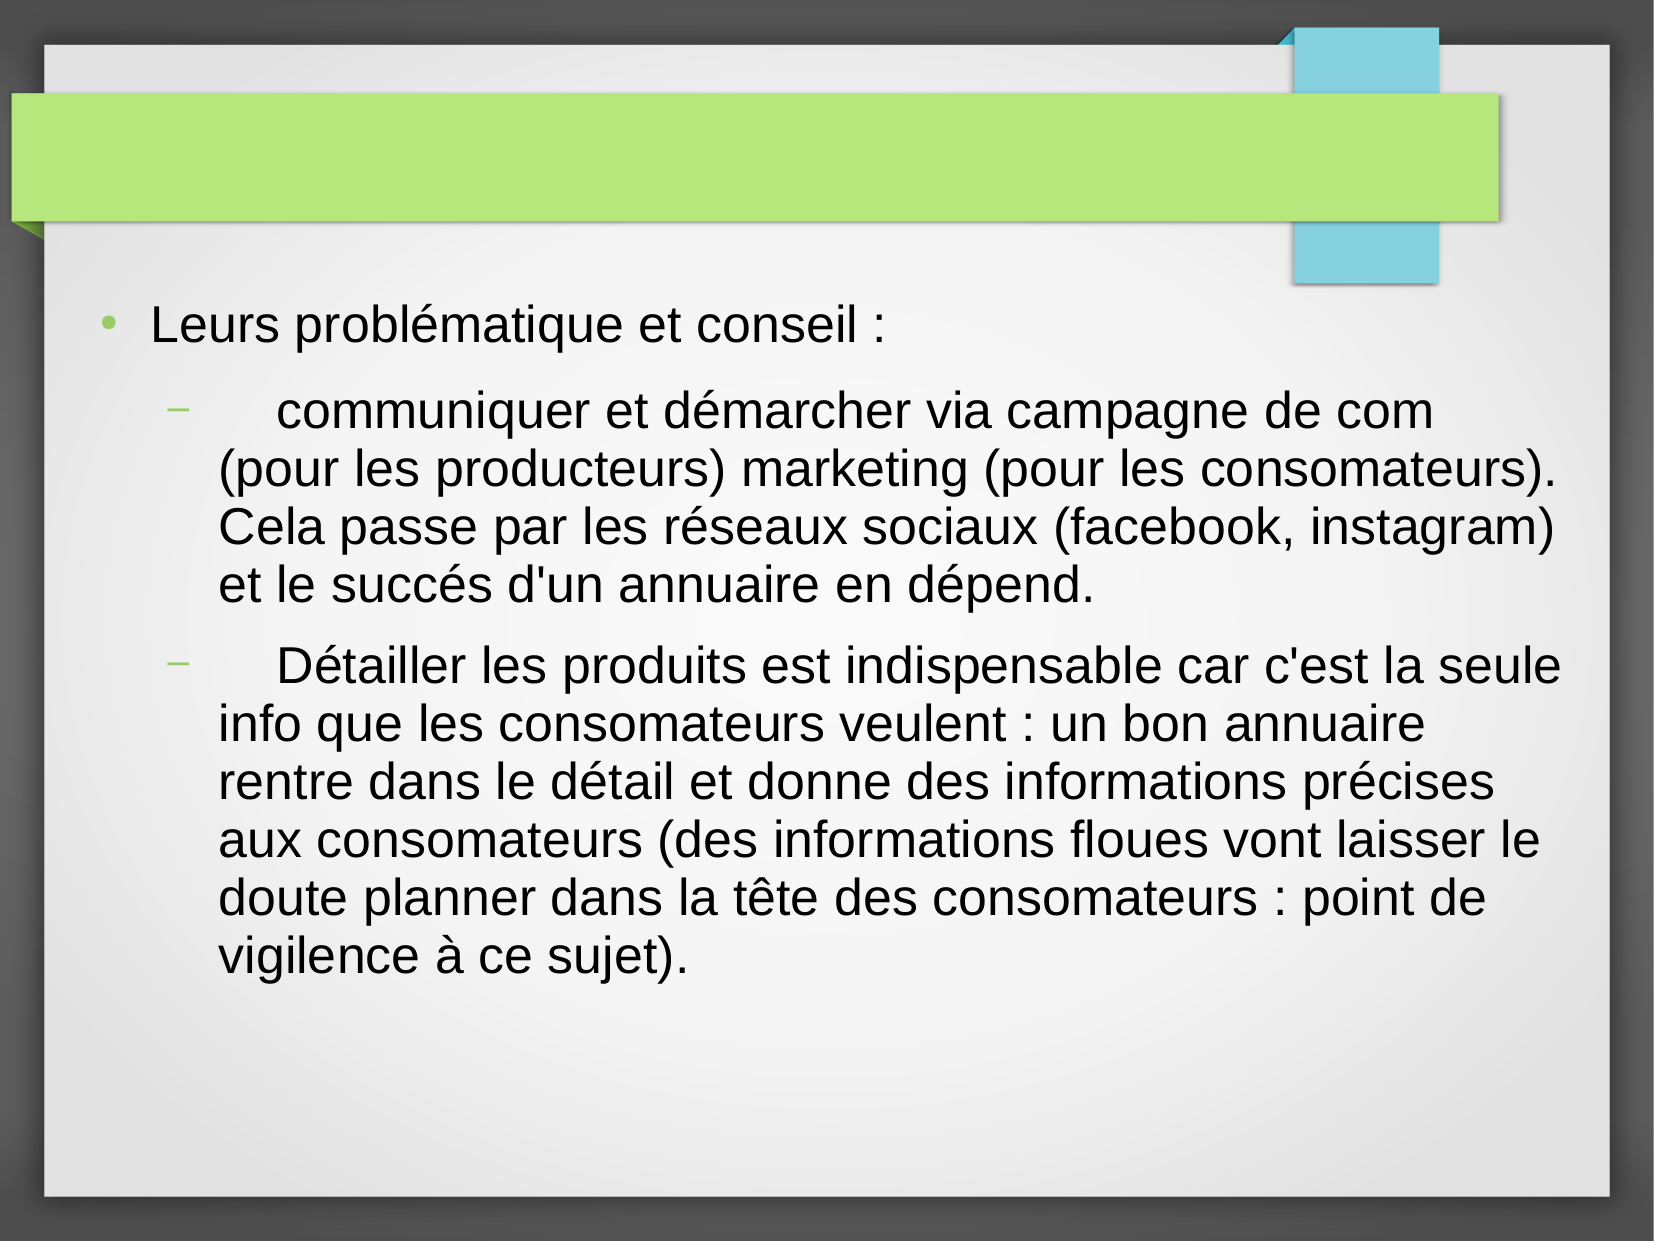

#
Leurs problématique et conseil :
 communiquer et démarcher via campagne de com (pour les producteurs) marketing (pour les consomateurs). Cela passe par les réseaux sociaux (facebook, instagram) et le succés d'un annuaire en dépend.
 Détailler les produits est indispensable car c'est la seule info que les consomateurs veulent : un bon annuaire rentre dans le détail et donne des informations précises aux consomateurs (des informations floues vont laisser le doute planner dans la tête des consomateurs : point de vigilence à ce sujet).